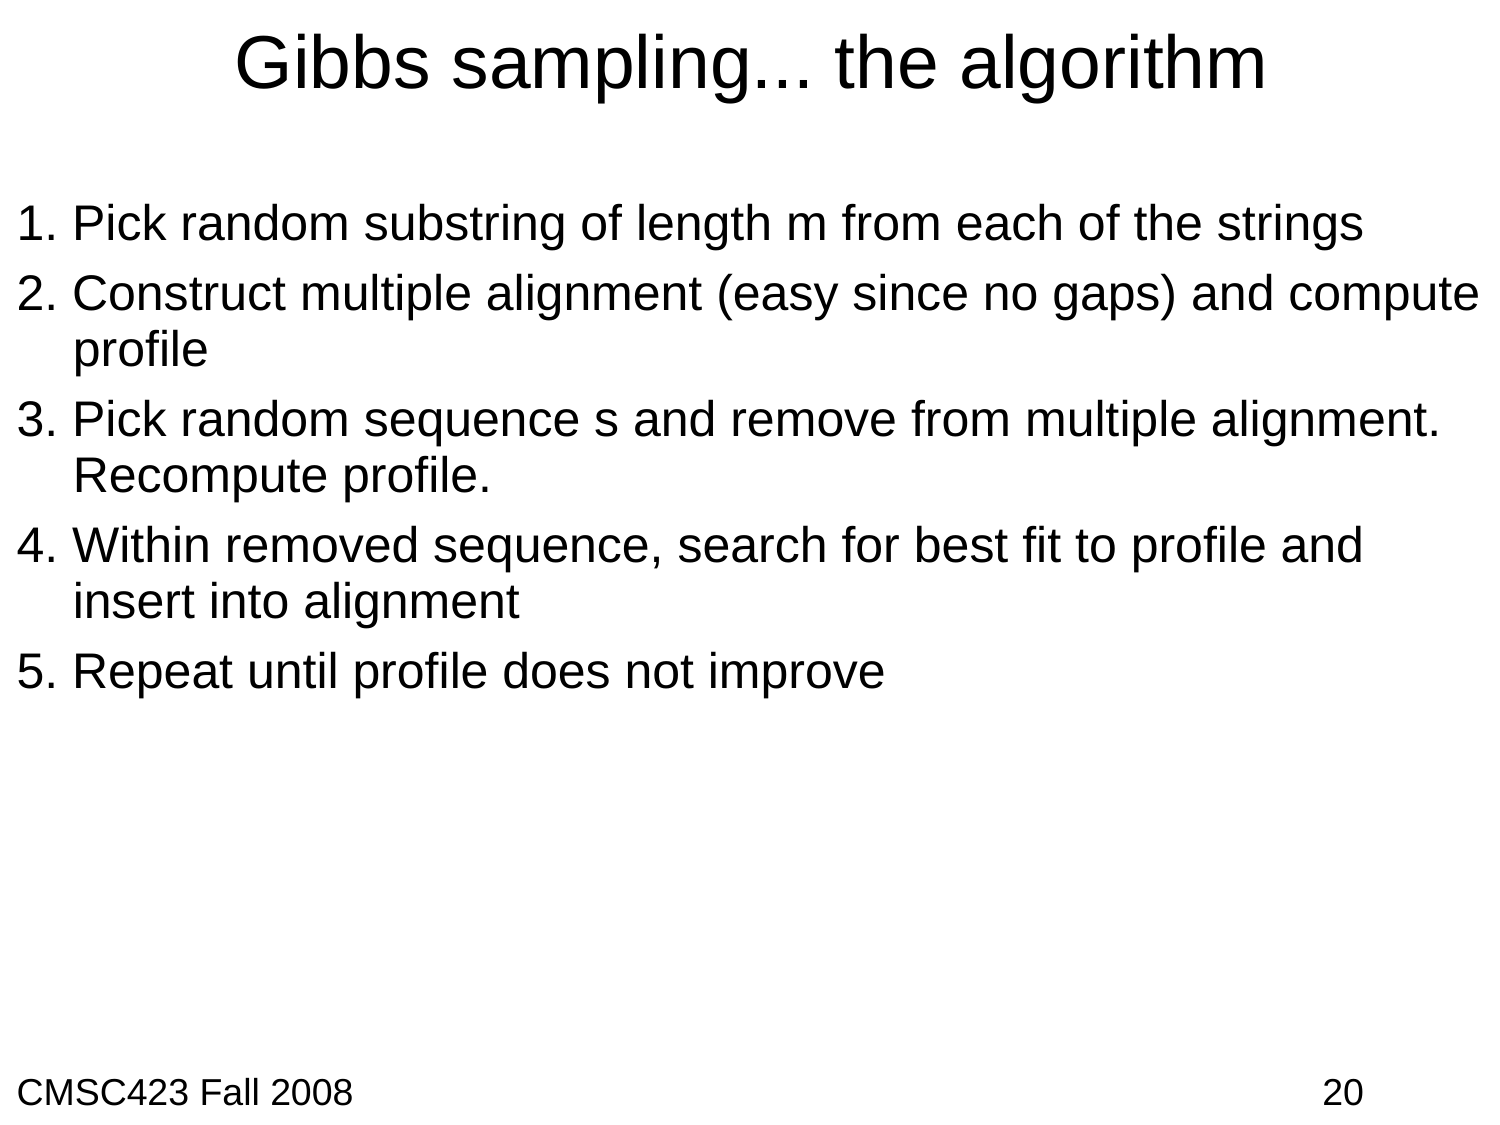

# Gibbs sampling... the algorithm
1. Pick random substring of length m from each of the strings
2. Construct multiple alignment (easy since no gaps) and compute profile
3. Pick random sequence s and remove from multiple alignment. Recompute profile.
4. Within removed sequence, search for best fit to profile and insert into alignment
5. Repeat until profile does not improve
CMSC423 Fall 2008
20